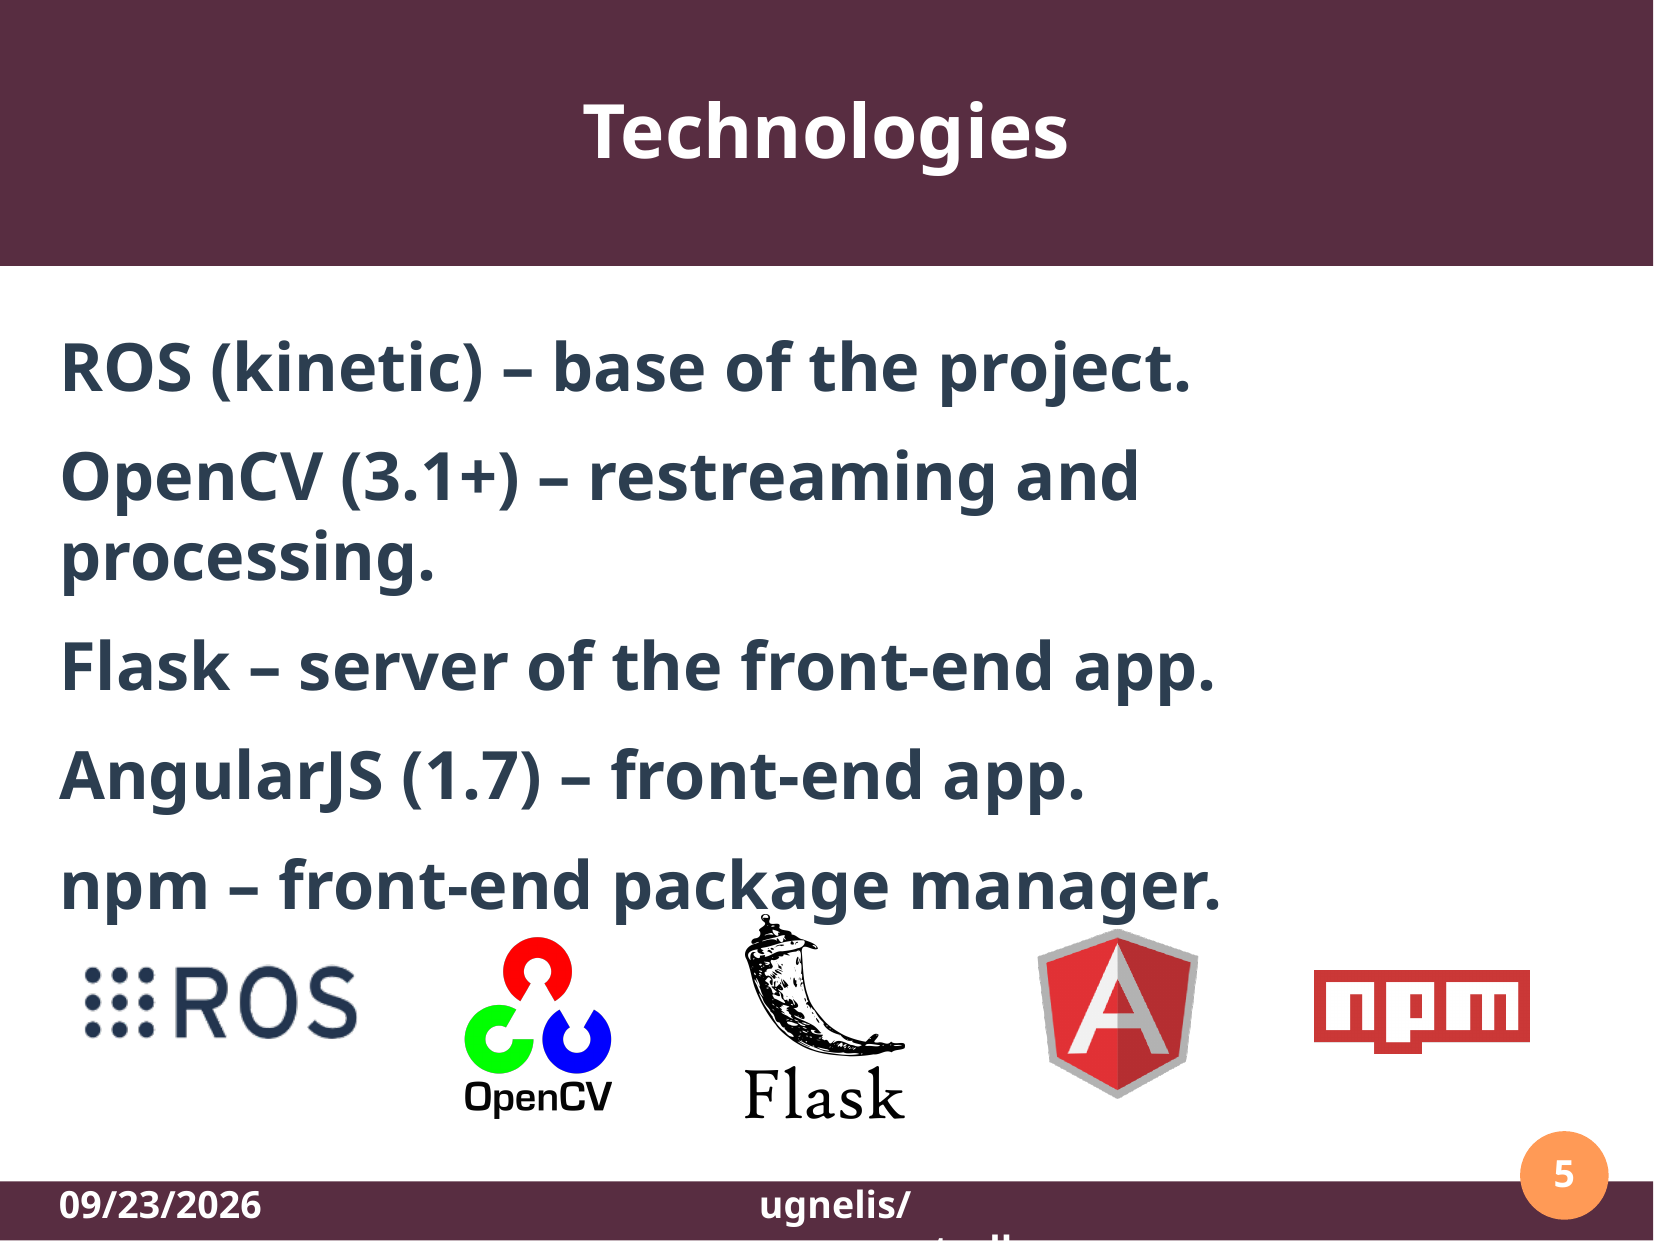

# Technologies
ROS (kinetic) – base of the project.
OpenCV (3.1+) – restreaming and processing.
Flask – server of the front-end app.
AngularJS (1.7) – front-end app.
npm – front-end package manager.
ugnelis/ros_cameras_controller